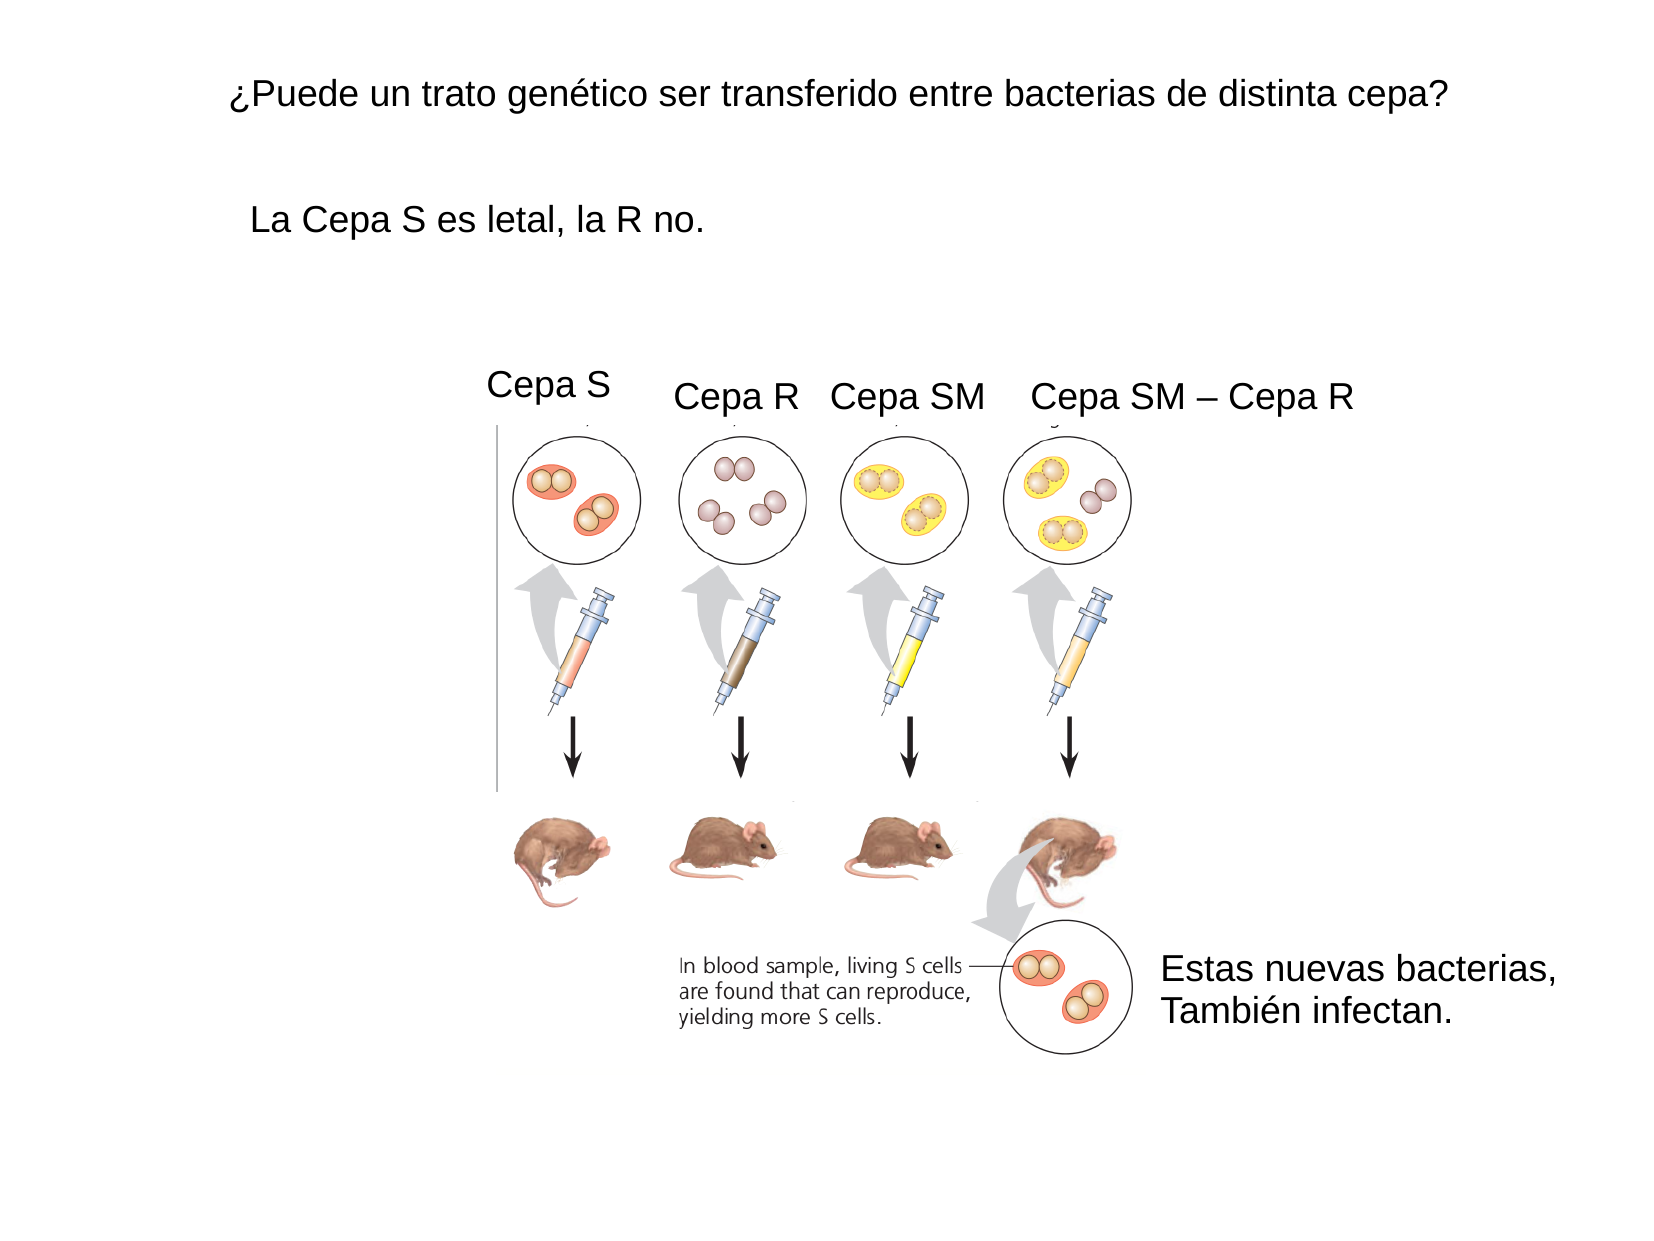

¿Puede un trato genético ser transferido entre bacterias de distinta cepa?
La Cepa S es letal, la R no.
Cepa S
Cepa R
Cepa SM
Cepa SM – Cepa R
Estas nuevas bacterias,
También infectan.